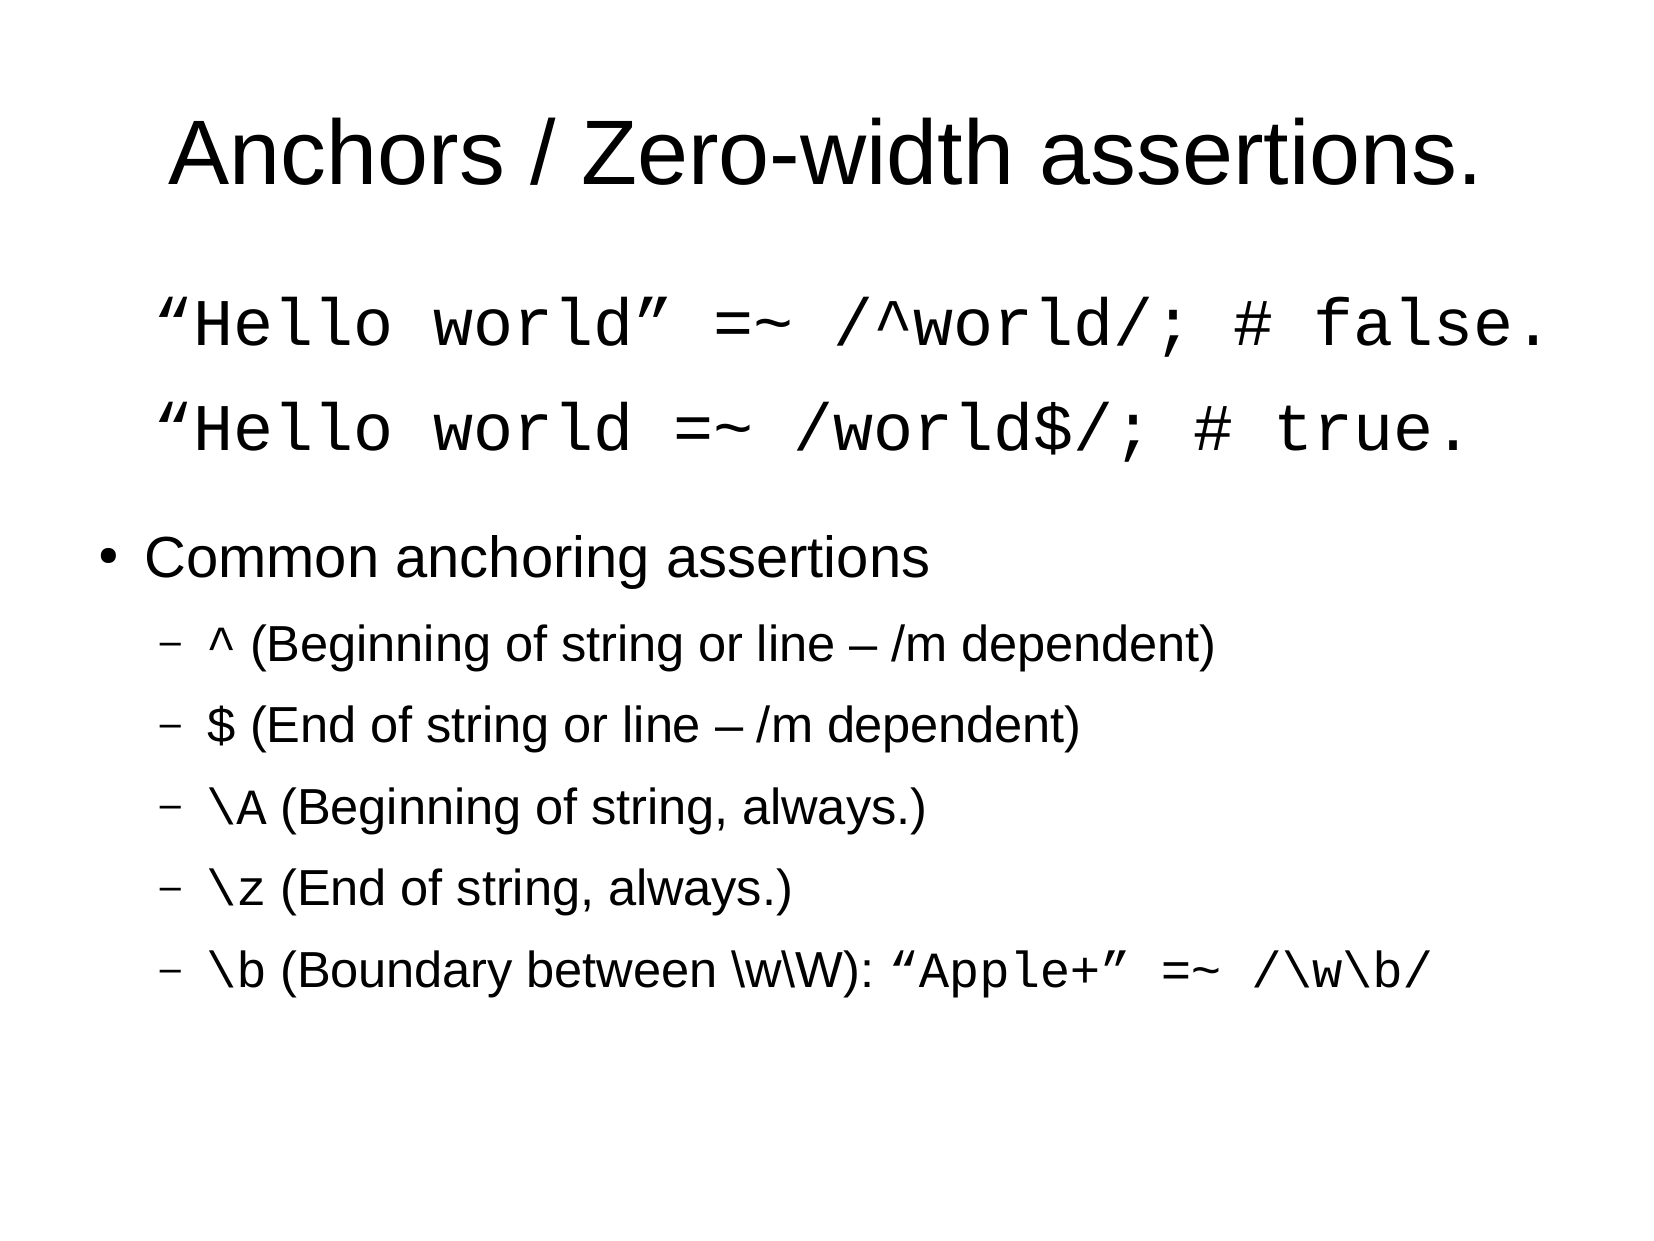

# Anchors / Zero-width assertions.
“Hello world” =~ /^world/; # false.
“Hello world =~ /world$/; # true.
Common anchoring assertions
^ (Beginning of string or line – /m dependent)
$ (End of string or line – /m dependent)
\A (Beginning of string, always.)
\z (End of string, always.)
\b (Boundary between \w\W): “Apple+” =~ /\w\b/